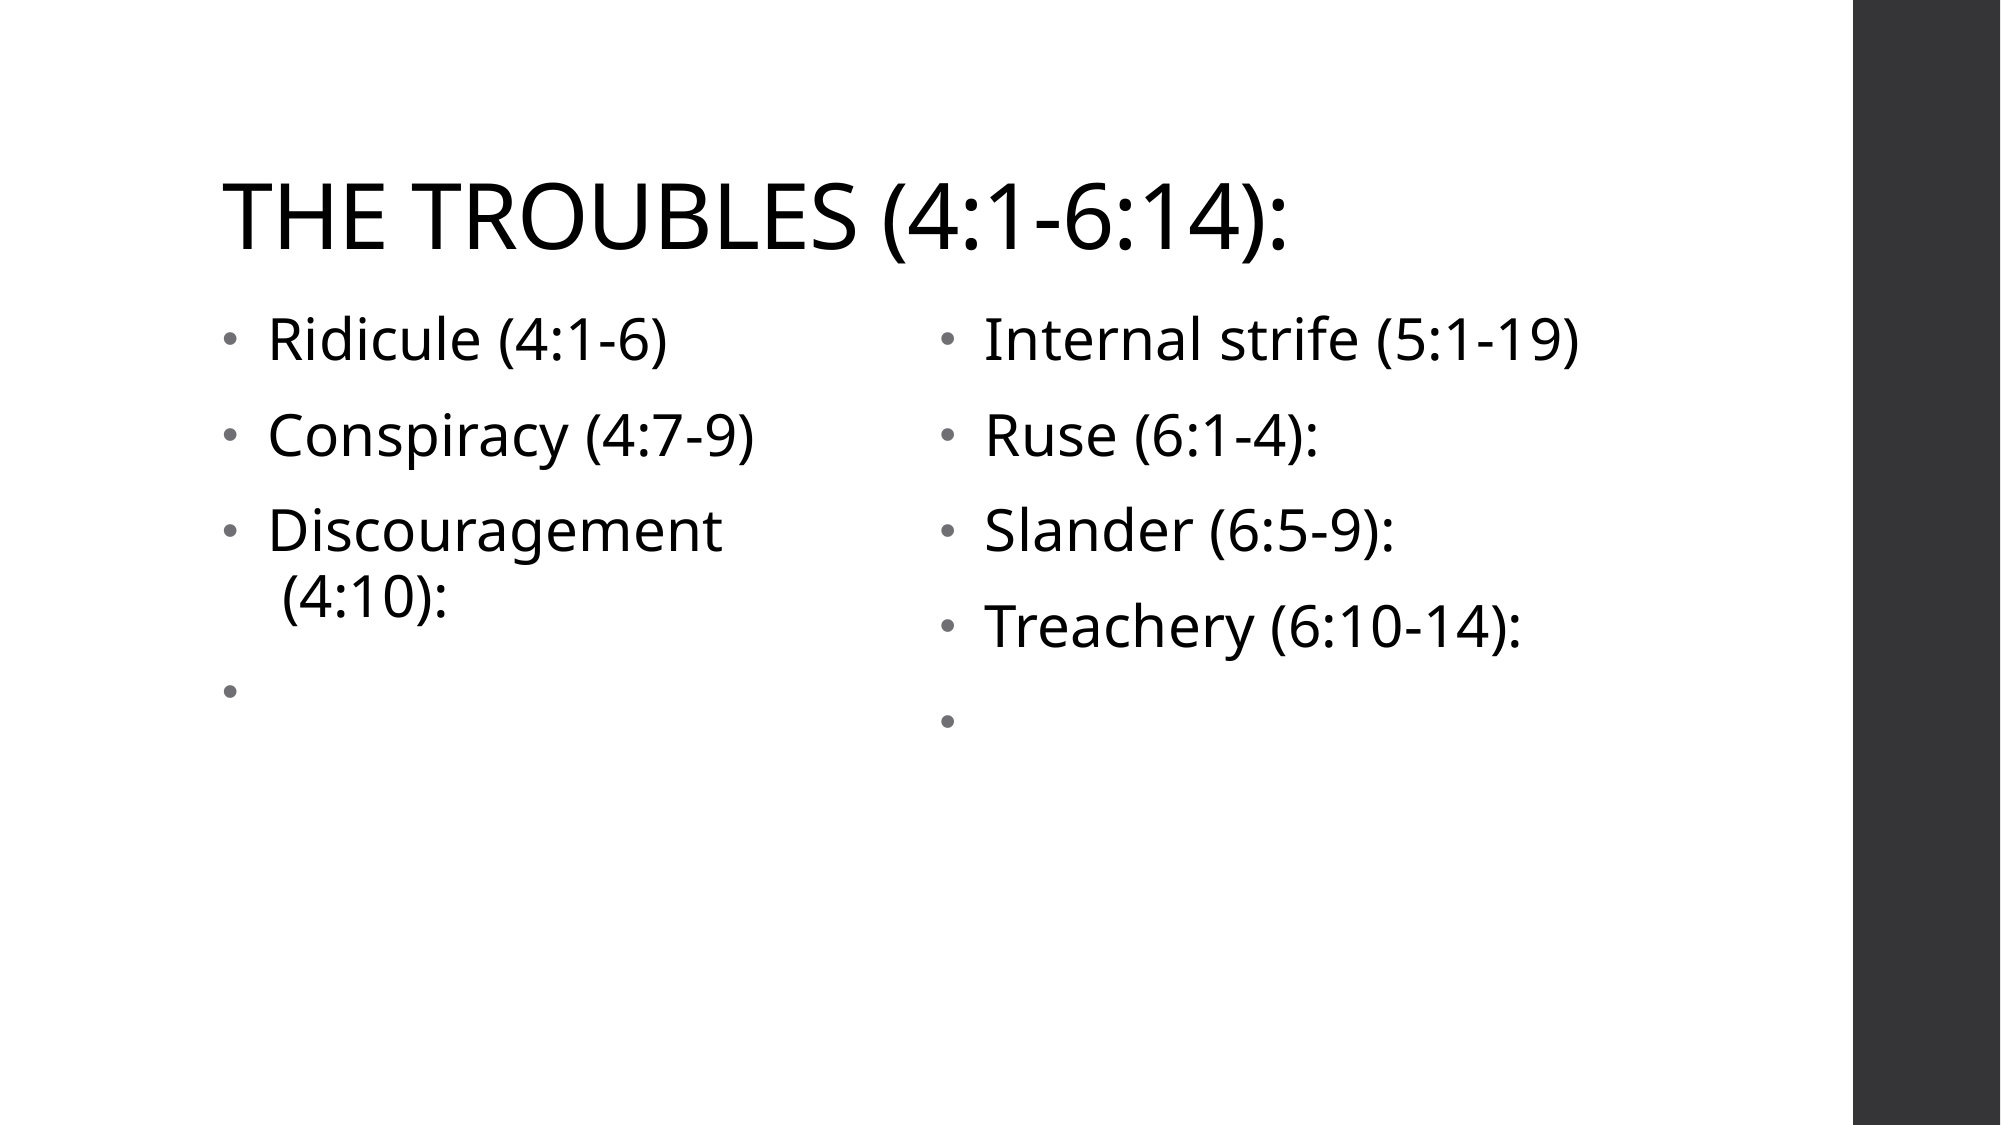

# THE TROUBLES (4:1-6:14):
 Ridicule (4:1-6)
 Conspiracy (4:7-9)
 Discouragement (4:10):
 Internal strife (5:1-19)
 Ruse (6:1-4):
 Slander (6:5-9):
 Treachery (6:10-14):